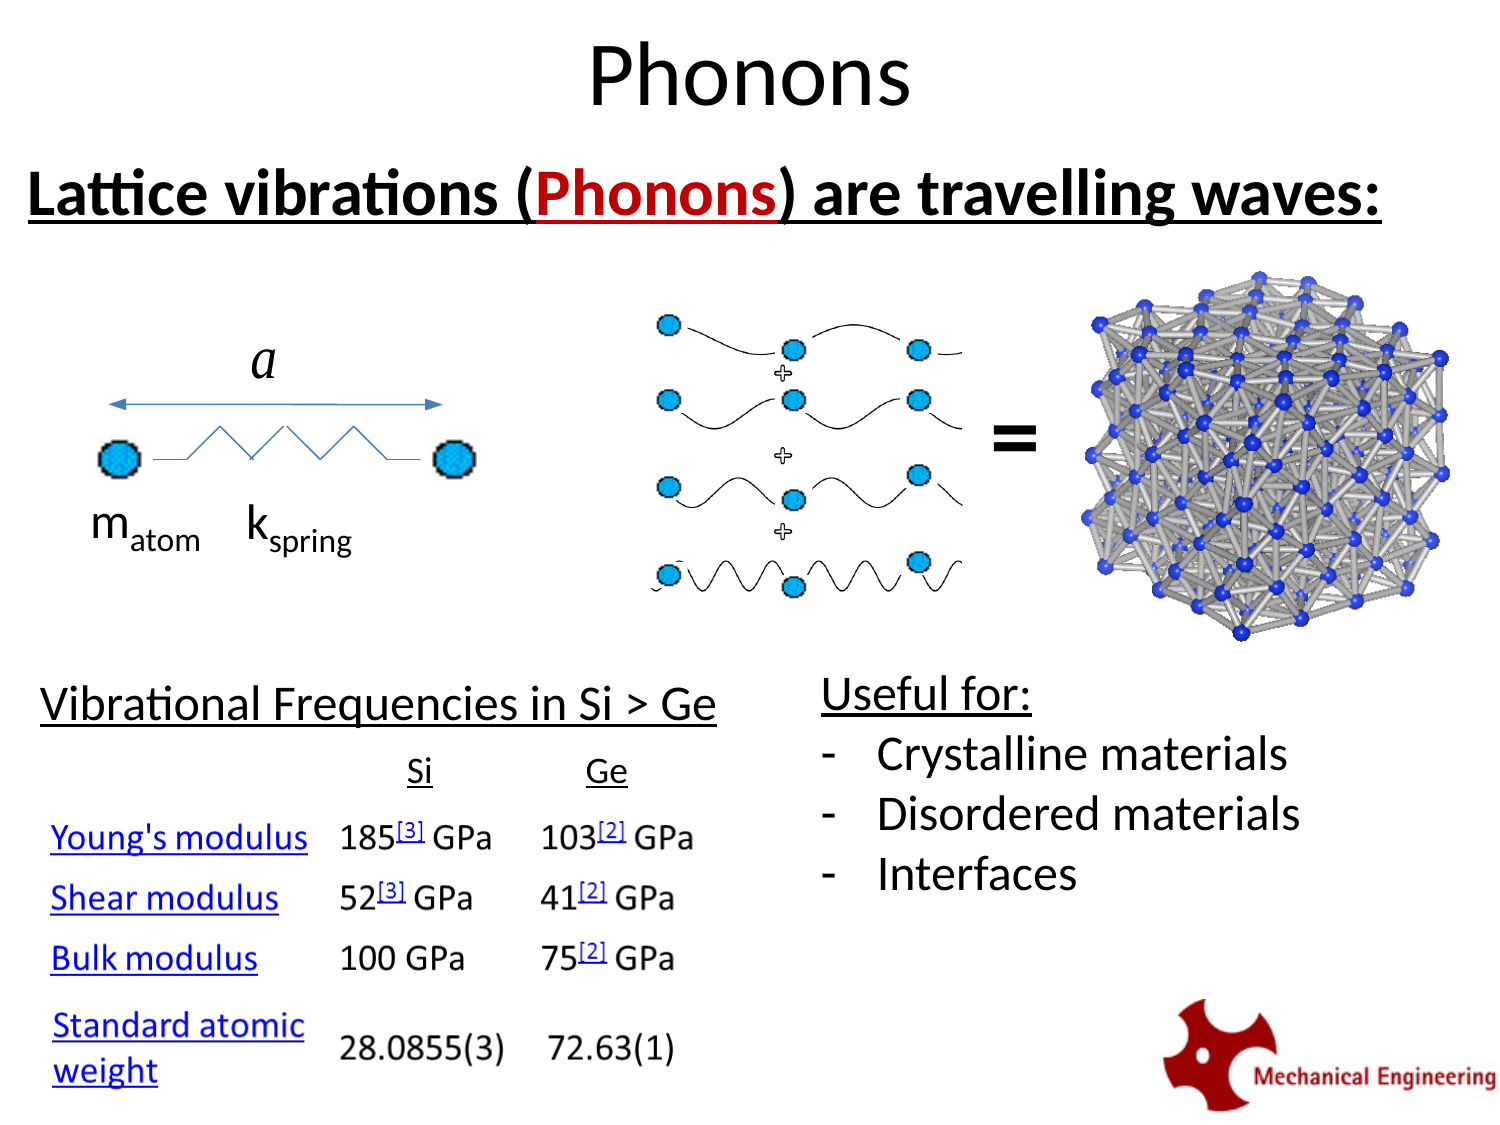

kspring
matom
# Phonons
Lattice vibrations (Phonons) are travelling waves:
Waves that can exist depend on system size.
 When system is very large (bulk)…
=
kspring
matom
Useful for:
Crystalline materials
Disordered materials
Interfaces
Vibrational Frequencies in Si > Ge
Si Ge